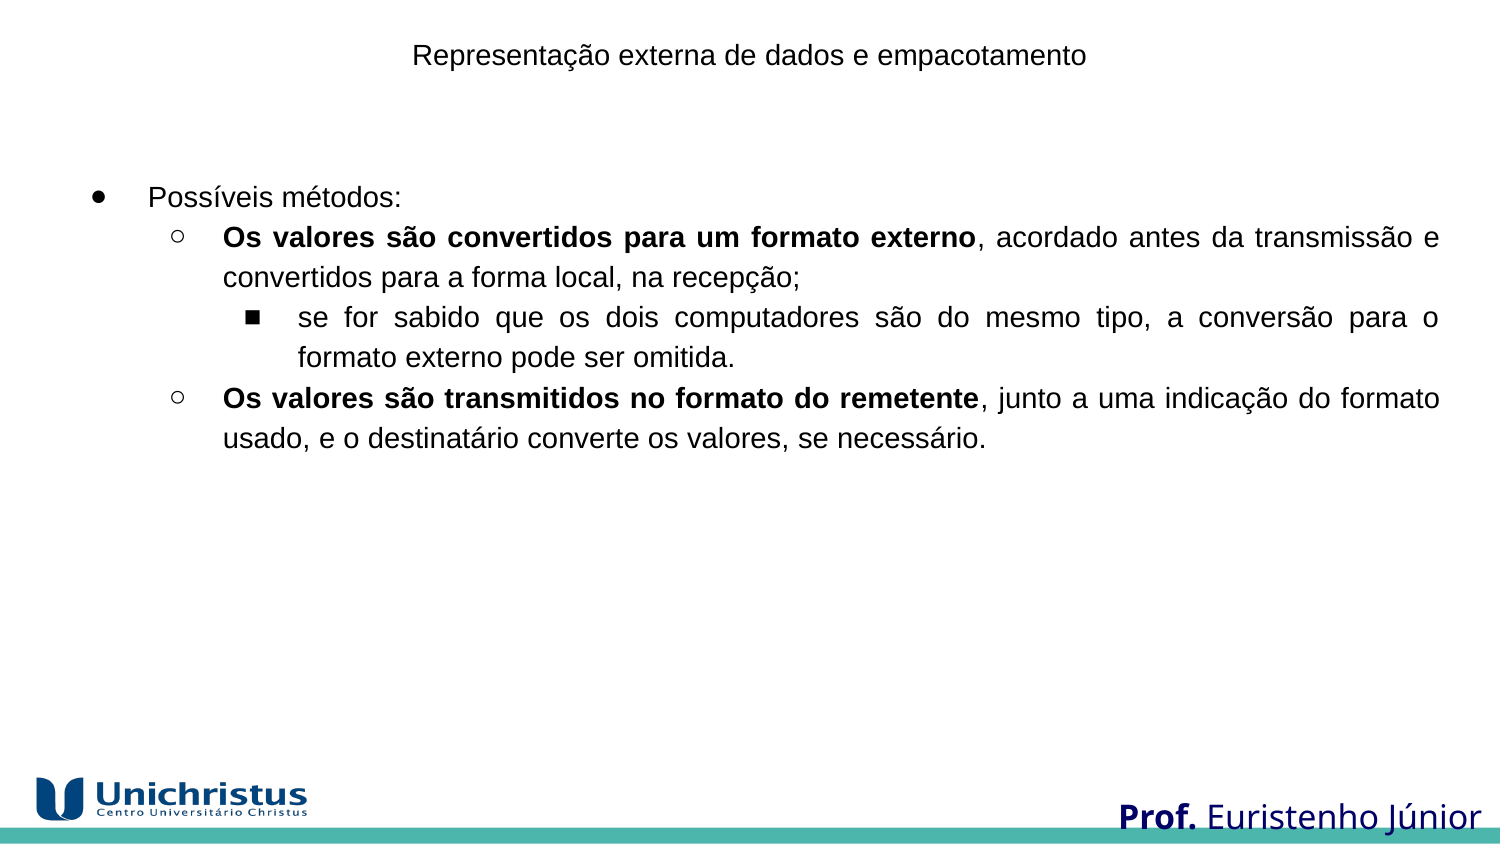

# Representação externa de dados e empacotamento
Possíveis métodos:
Os valores são convertidos para um formato externo, acordado antes da transmissão e convertidos para a forma local, na recepção;
se for sabido que os dois computadores são do mesmo tipo, a conversão para o formato externo pode ser omitida.
Os valores são transmitidos no formato do remetente, junto a uma indicação do formato usado, e o destinatário converte os valores, se necessário.